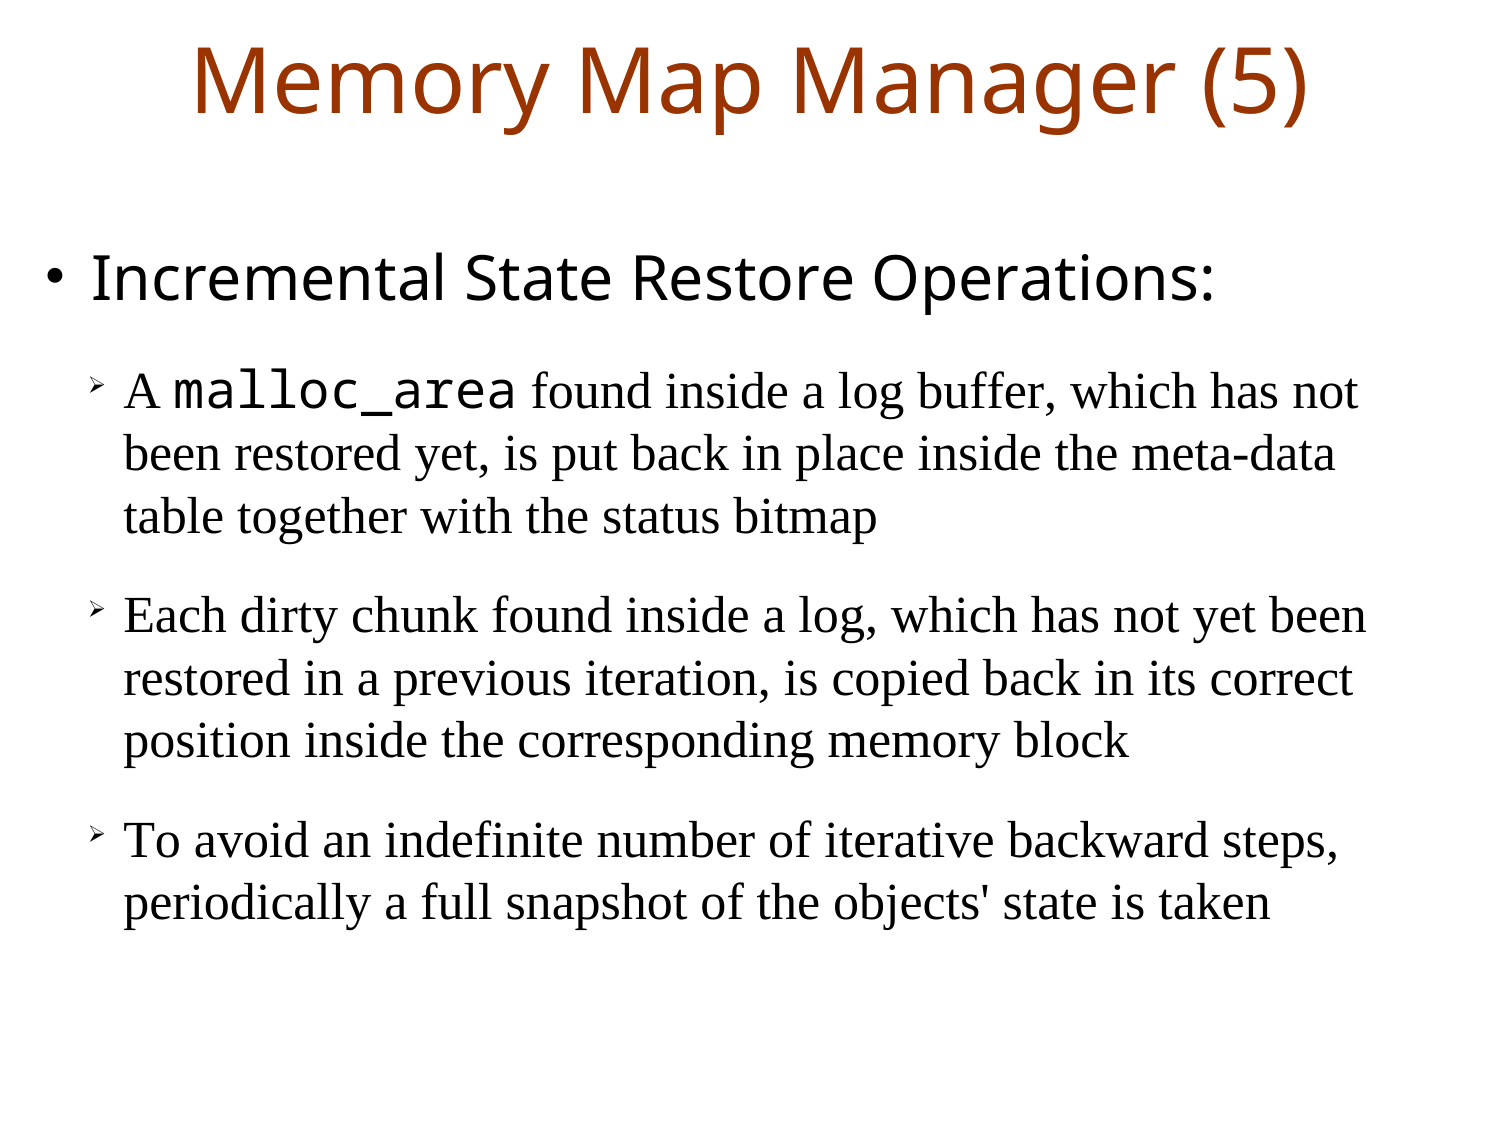

# Memory Map Manager (5)
Incremental State Restore Operations:
A malloc_area found inside a log buffer, which has not been restored yet, is put back in place inside the meta-data table together with the status bitmap
Each dirty chunk found inside a log, which has not yet been restored in a previous iteration, is copied back in its correct position inside the corresponding memory block
To avoid an indefinite number of iterative backward steps, periodically a full snapshot of the objects' state is taken